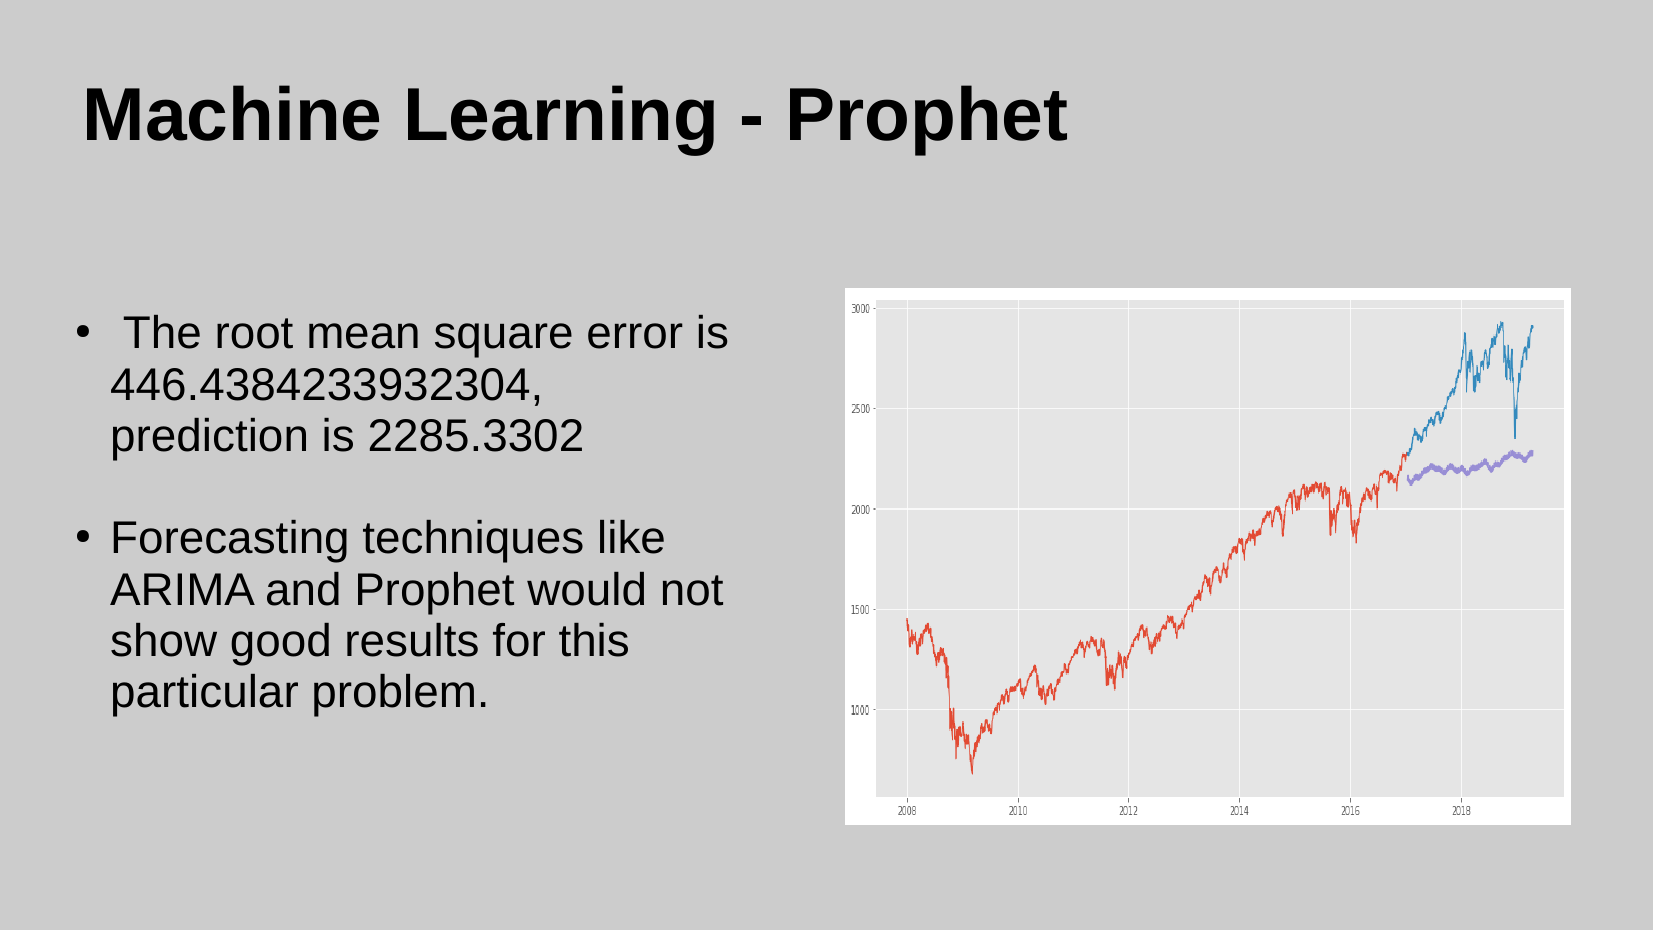

# Machine Learning - Prophet
 The root mean square error is 446.4384233932304, prediction is 2285.3302
Forecasting techniques like ARIMA and Prophet would not show good results for this particular problem.